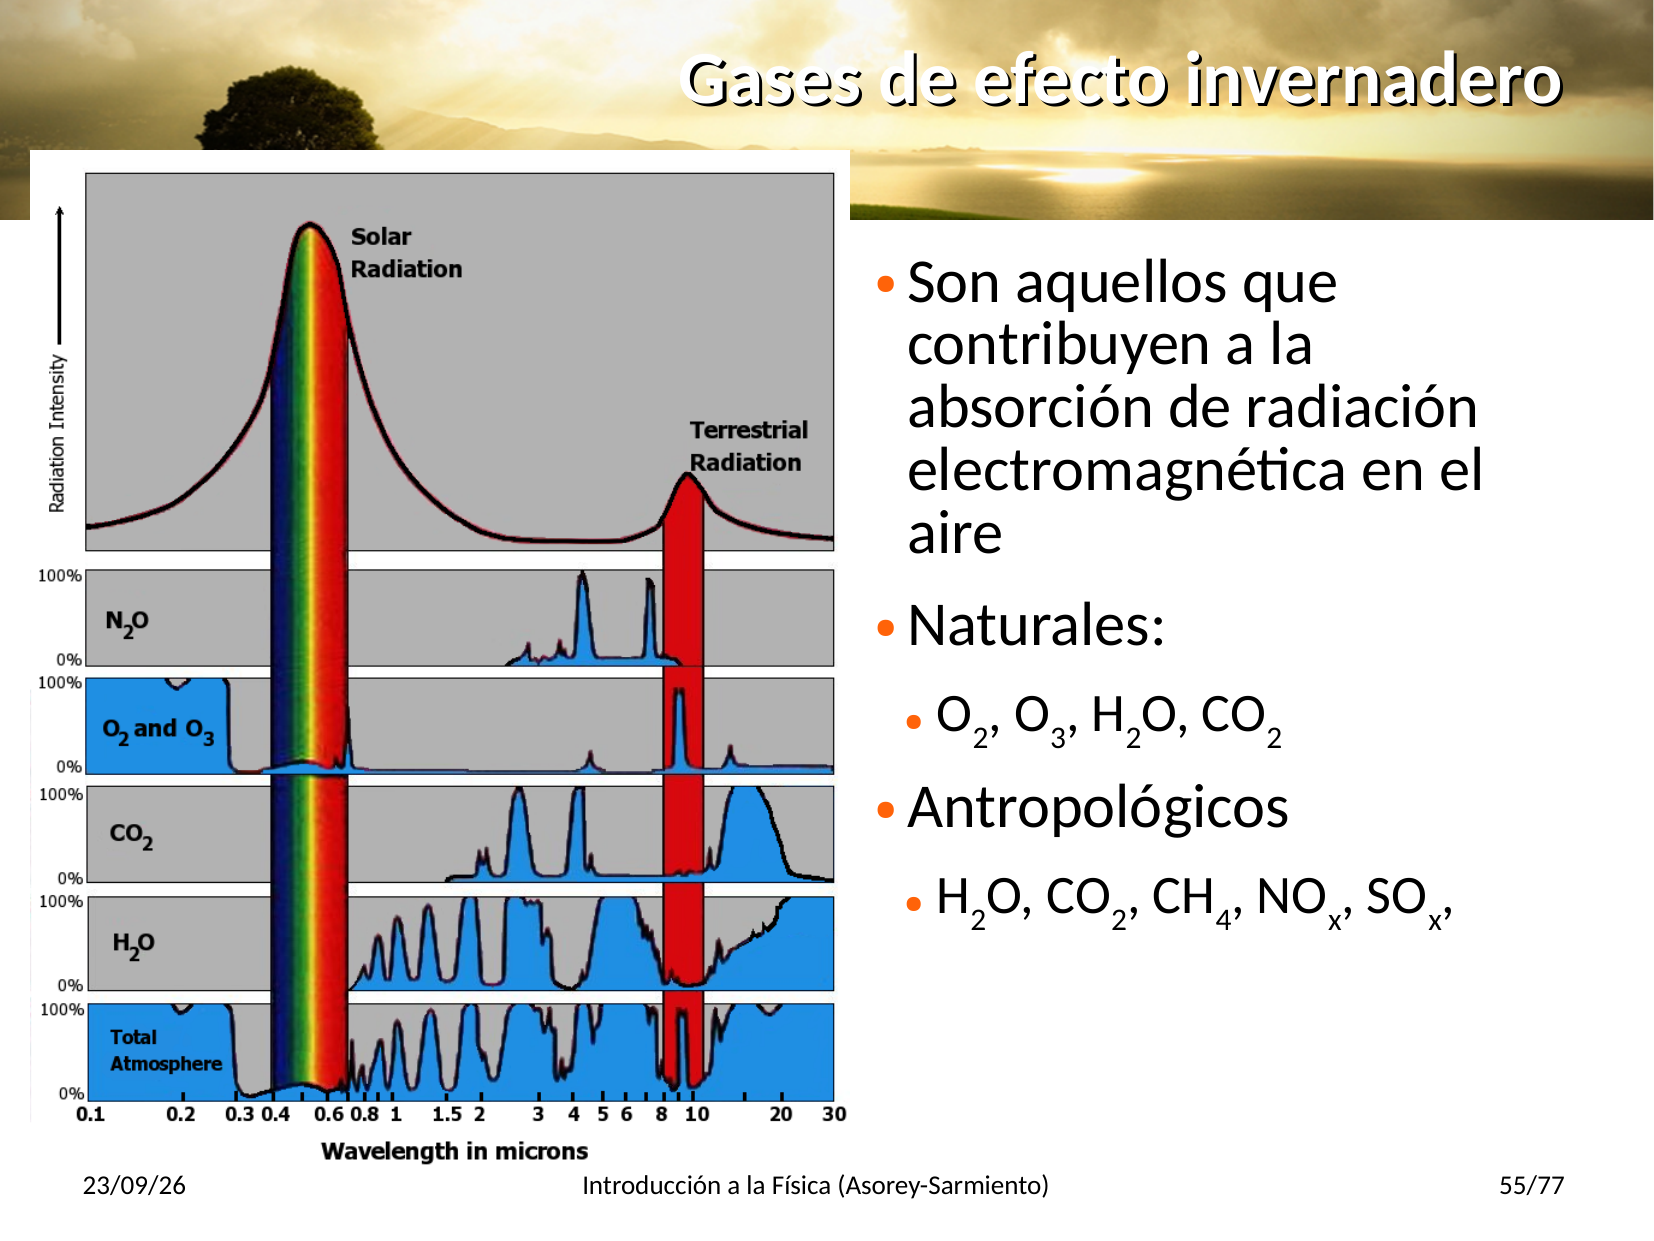

# Gases de efecto invernadero
Son aquellos que contribuyen a la absorción de radiación electromagnética en el aire
Naturales:
O2, O3, H2O, CO2
Antropológicos
H2O, CO2, CH4, NOx, SOx,
Introducción a la Física (Asorey-Sarmiento)
55